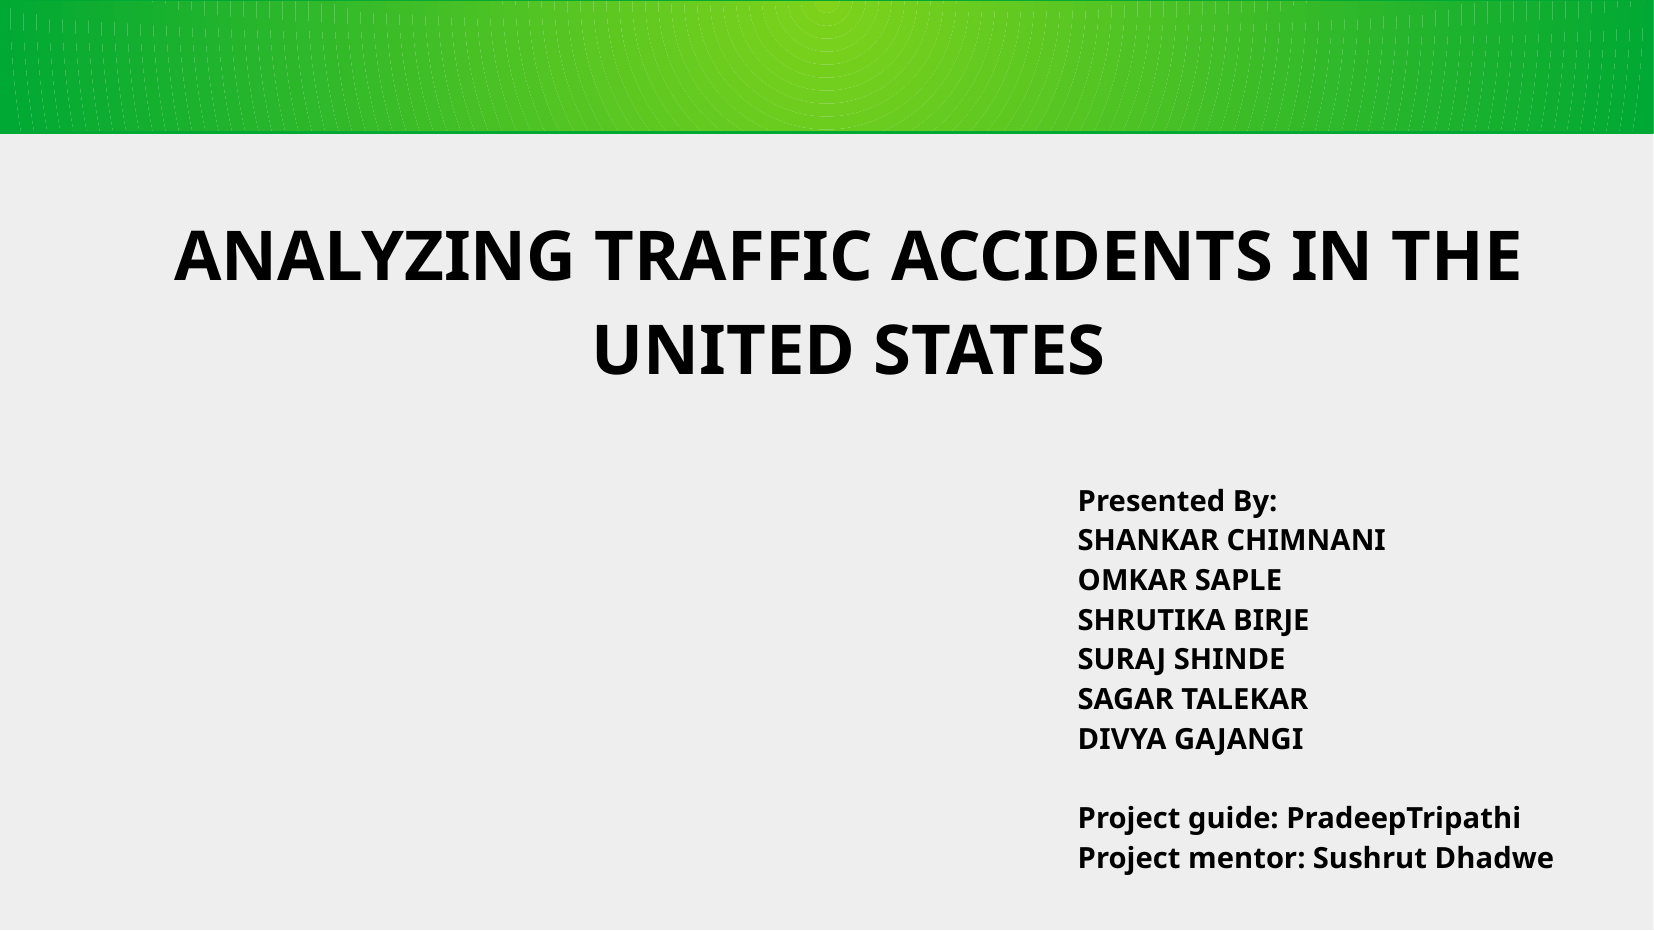

# ANALYZING TRAFFIC ACCIDENTS IN THE UNITED STATES
Presented By:
SHANKAR CHIMNANI
OMKAR SAPLE
SHRUTIKA BIRJE
SURAJ SHINDE
SAGAR TALEKAR
DIVYA GAJANGI
Project guide: PradeepTripathi
Project mentor: Sushrut Dhadwe